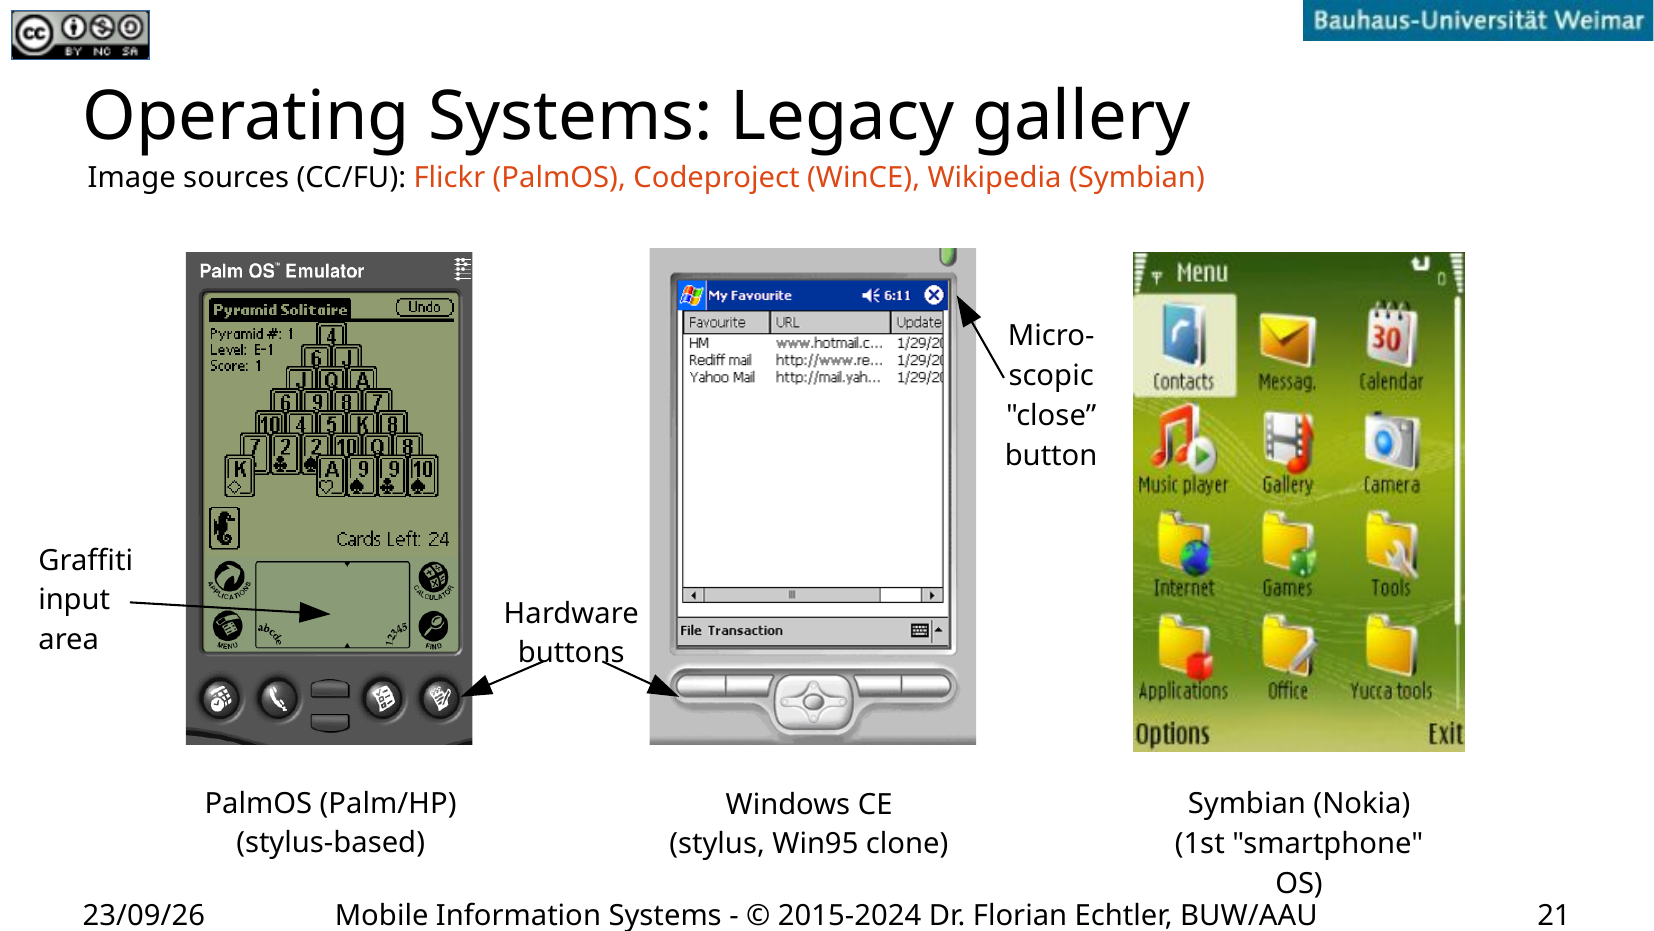

# Operating Systems: Legacy gallery
Image sources (CC/FU): Flickr (PalmOS), Codeproject (WinCE), Wikipedia (Symbian)
Micro- scopic
"close”
button
Graffiti input area
Hardware buttons
PalmOS (Palm/HP)
(stylus-based)
Symbian (Nokia)
(1st "smartphone" OS)
Windows CE
(stylus, Win95 clone)
Mobile Information Systems - © 2015-2024 Dr. Florian Echtler, BUW/AAU
21